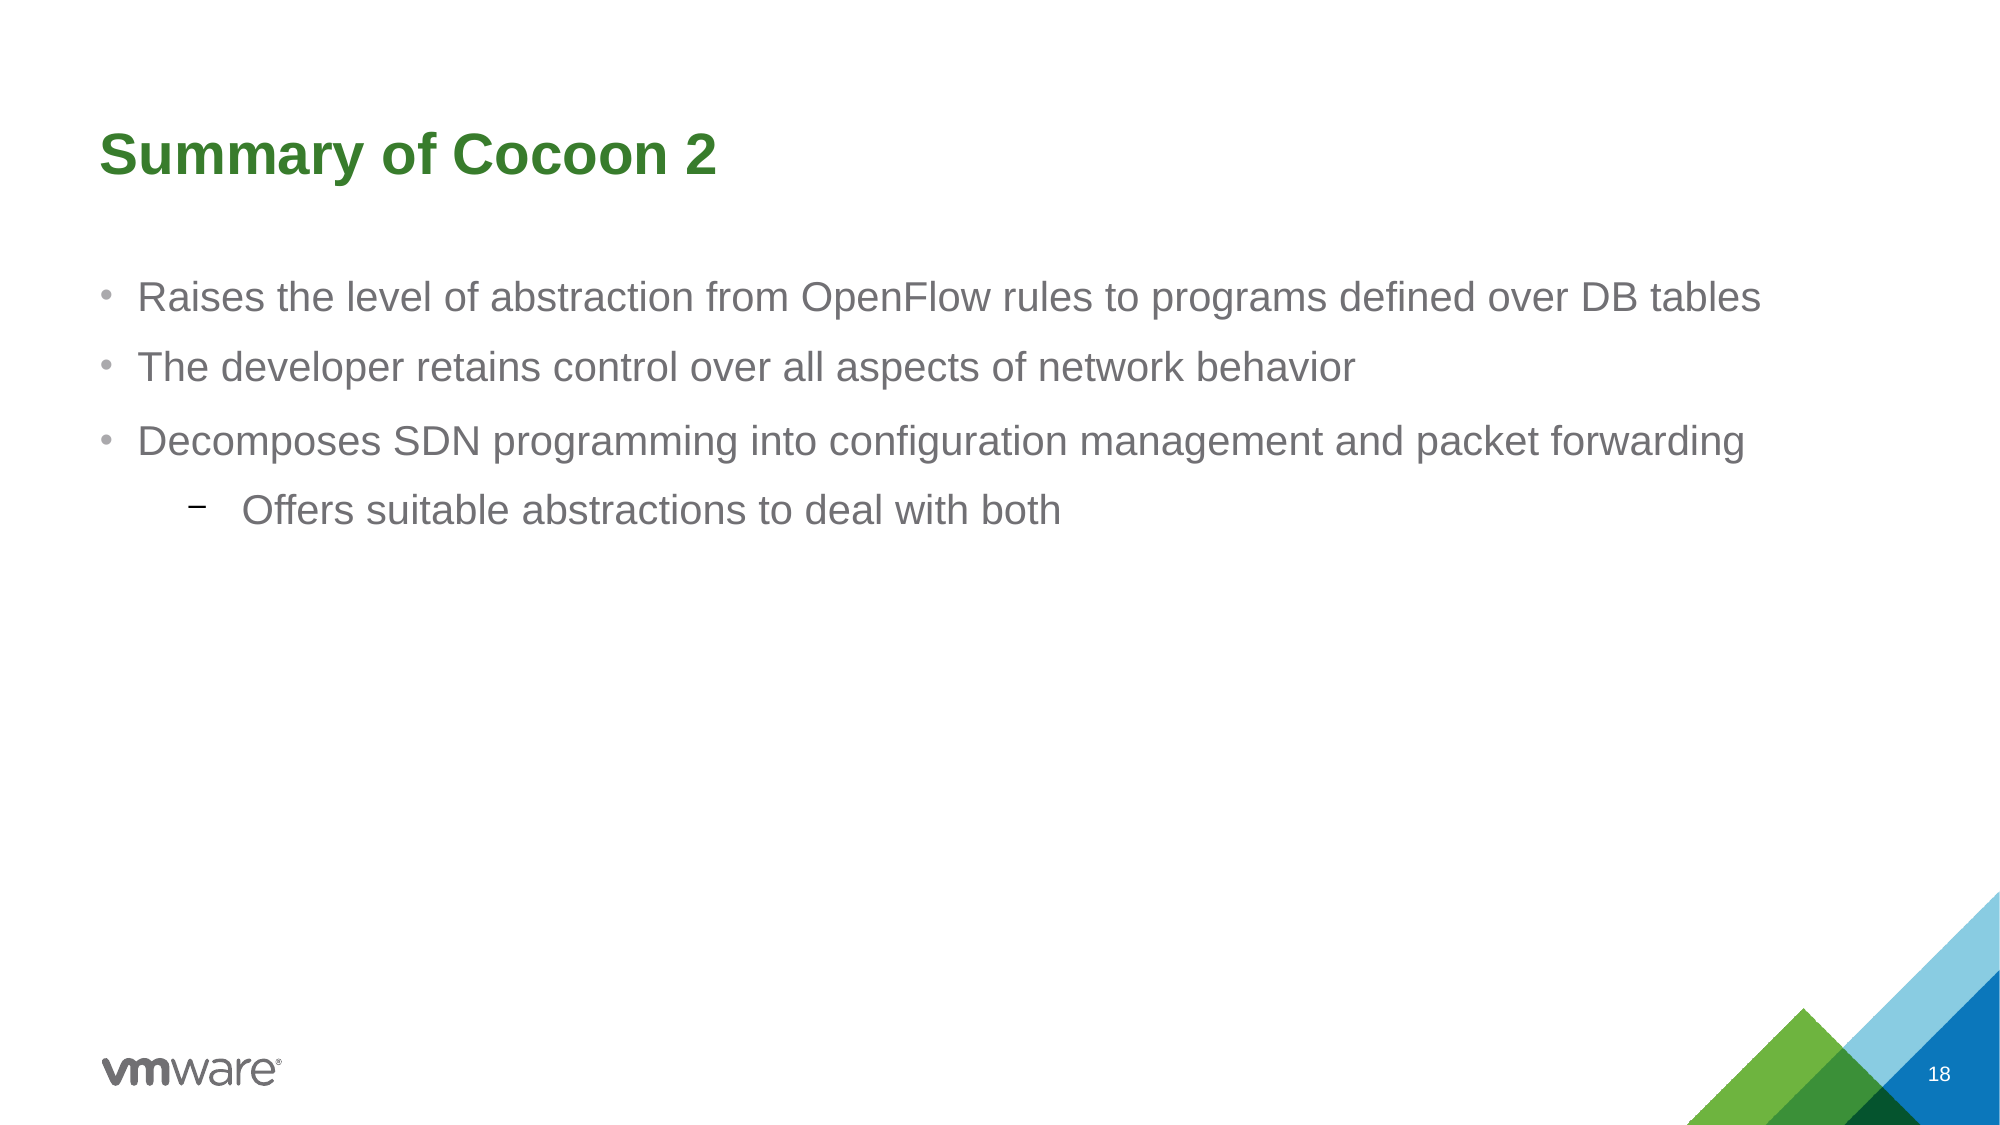

Summary of Cocoon 2
# Raises the level of abstraction from OpenFlow rules to programs defined over DB tables
The developer retains control over all aspects of network behavior
Decomposes SDN programming into configuration management and packet forwarding
Offers suitable abstractions to deal with both